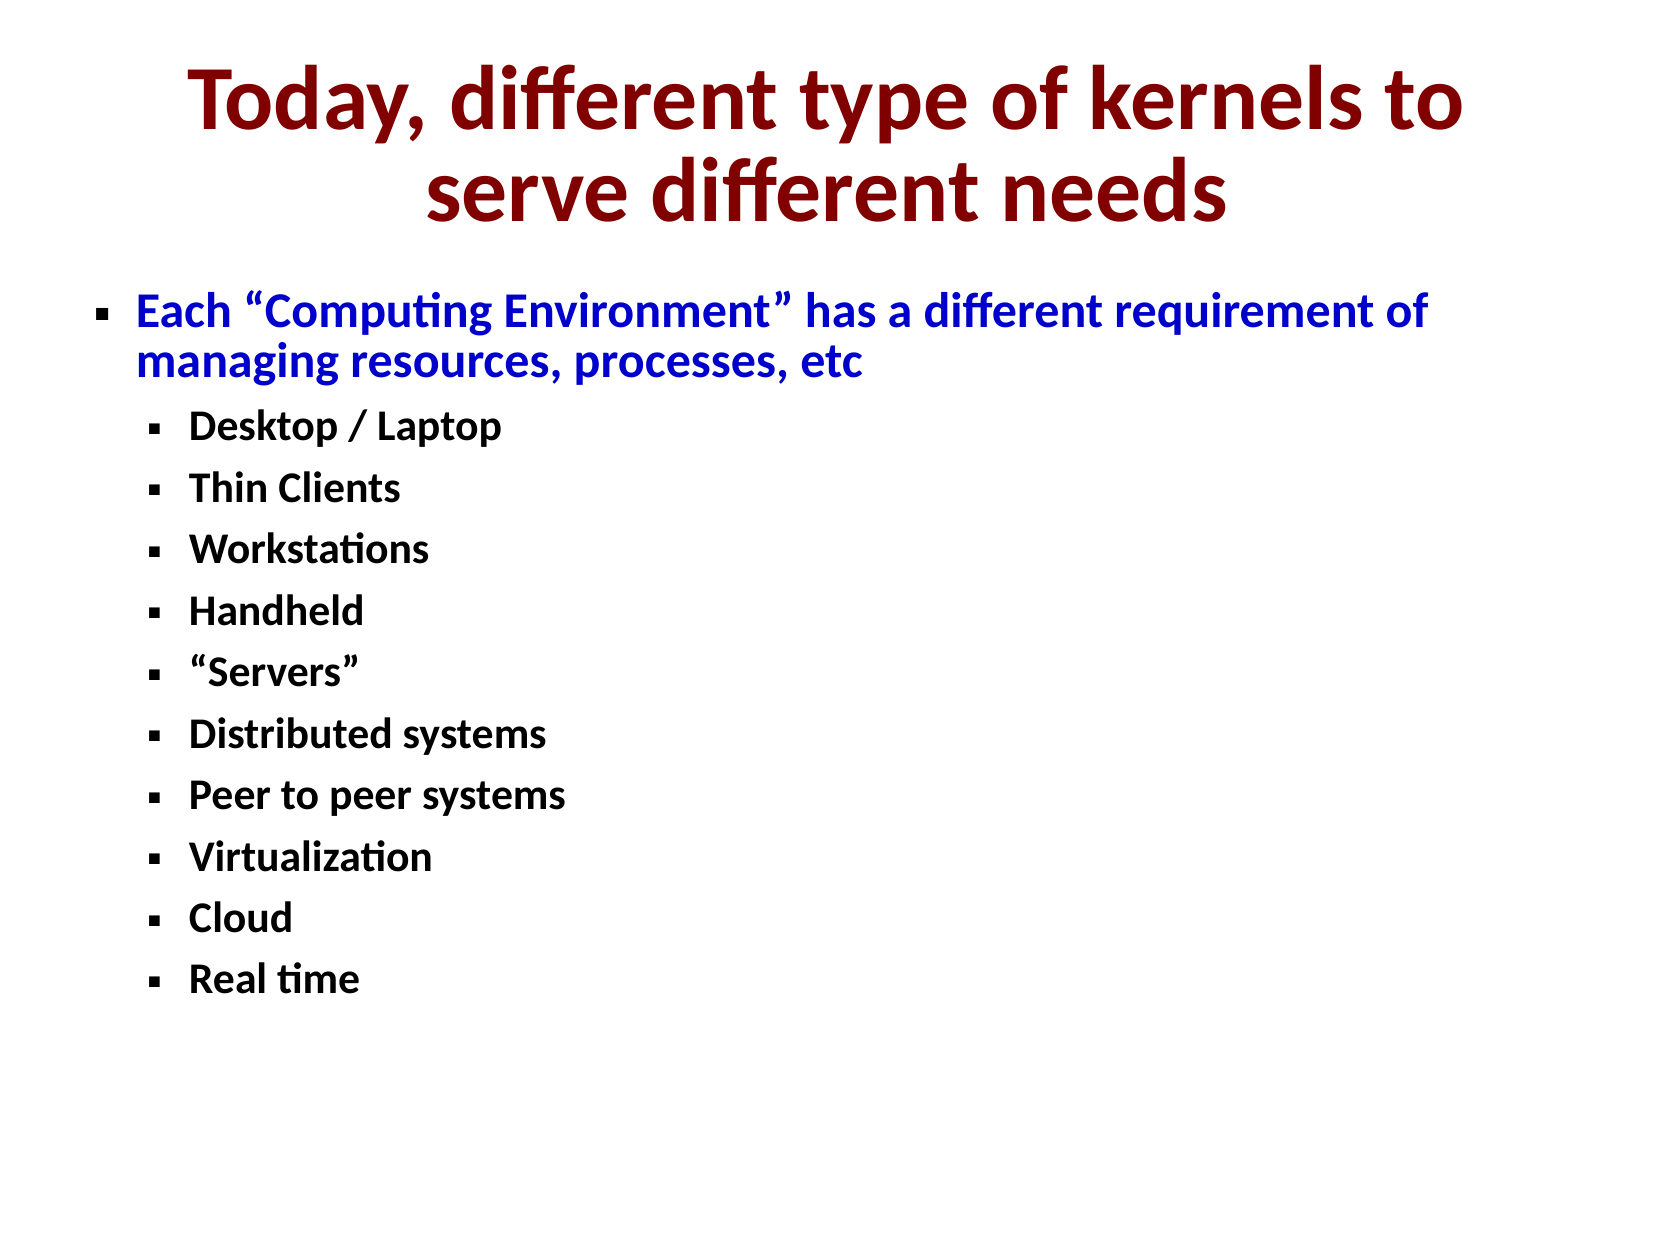

# Today, different type of kernels to serve different needs
Each “Computing Environment” has a different requirement of managing resources, processes, etc
Desktop / Laptop
Thin Clients
Workstations
Handheld
“Servers”
Distributed systems
Peer to peer systems
Virtualization
Cloud
Real time